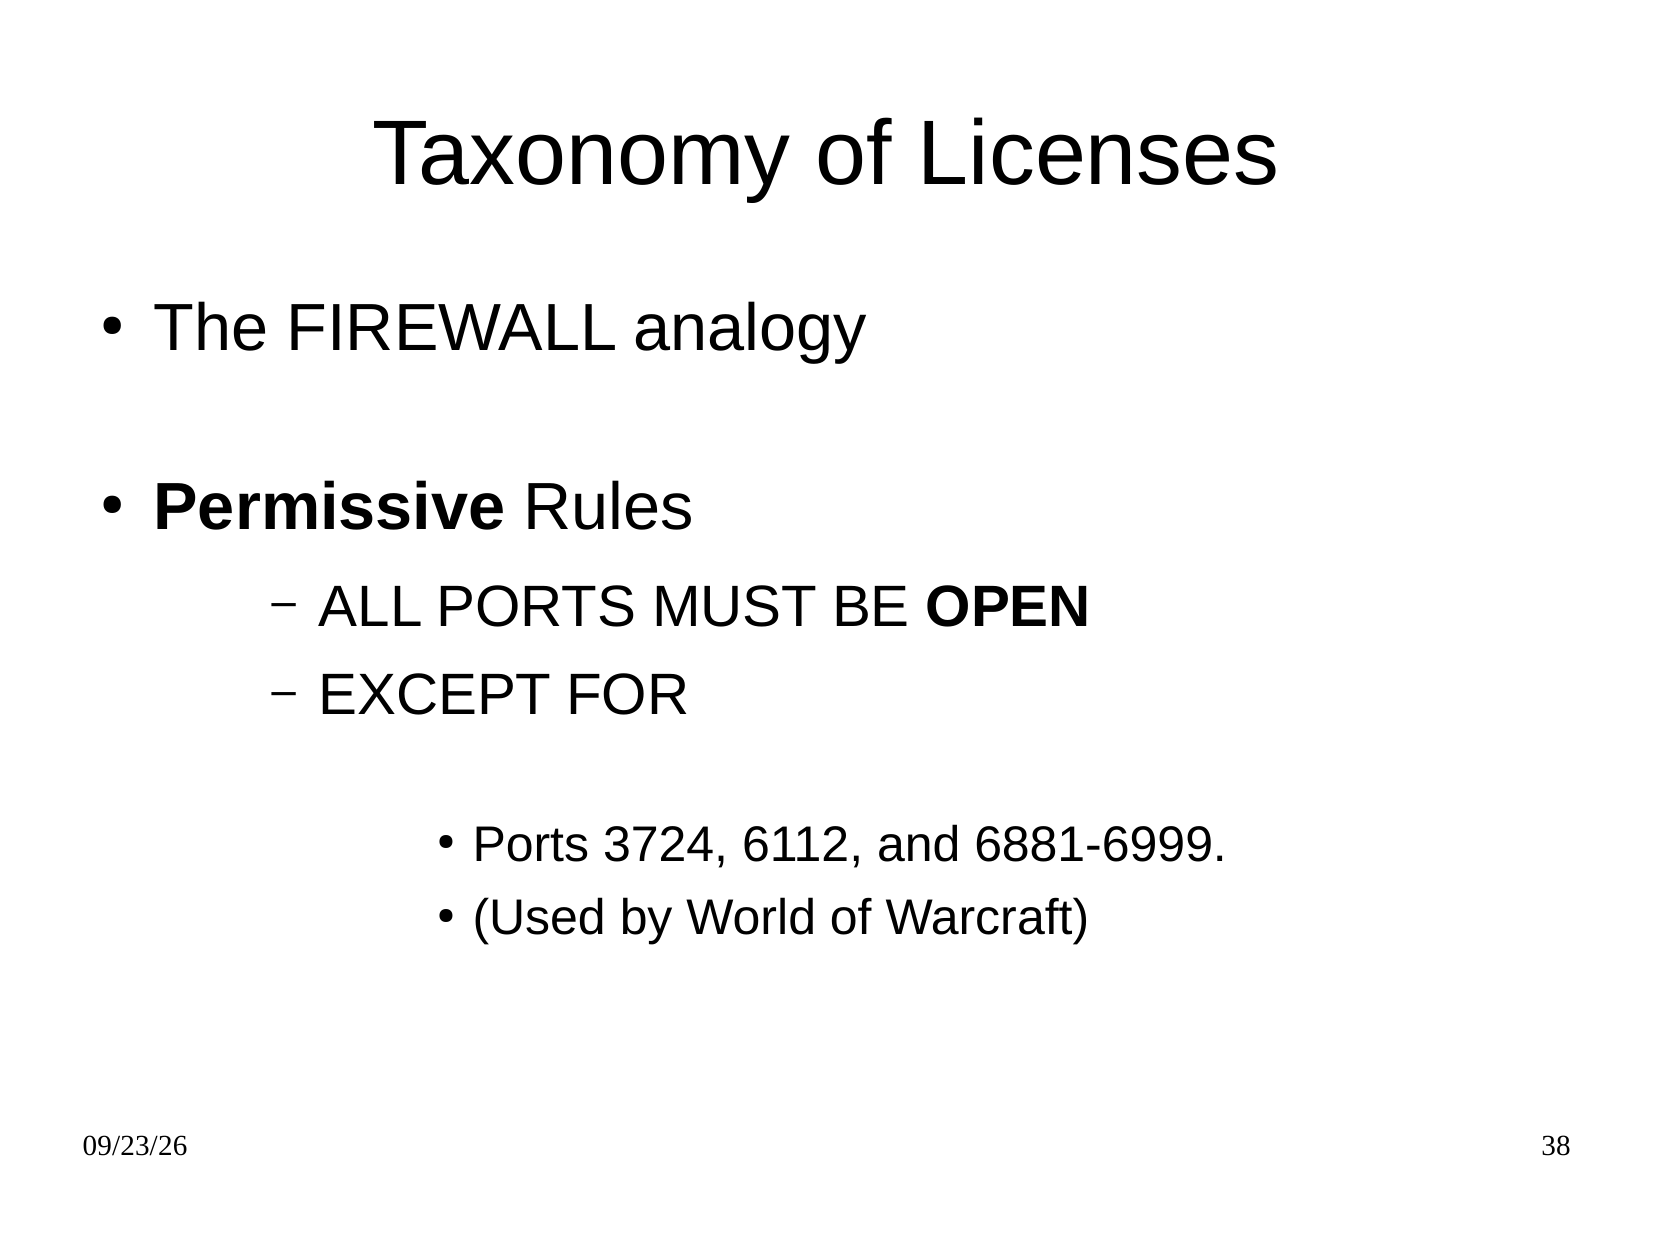

# Taxonomy of Licenses
The FIREWALL analogy
Permissive Rules
ALL PORTS MUST BE OPEN
EXCEPT FOR
Ports 3724, 6112, and 6881-6999.
(Used by World of Warcraft)
38